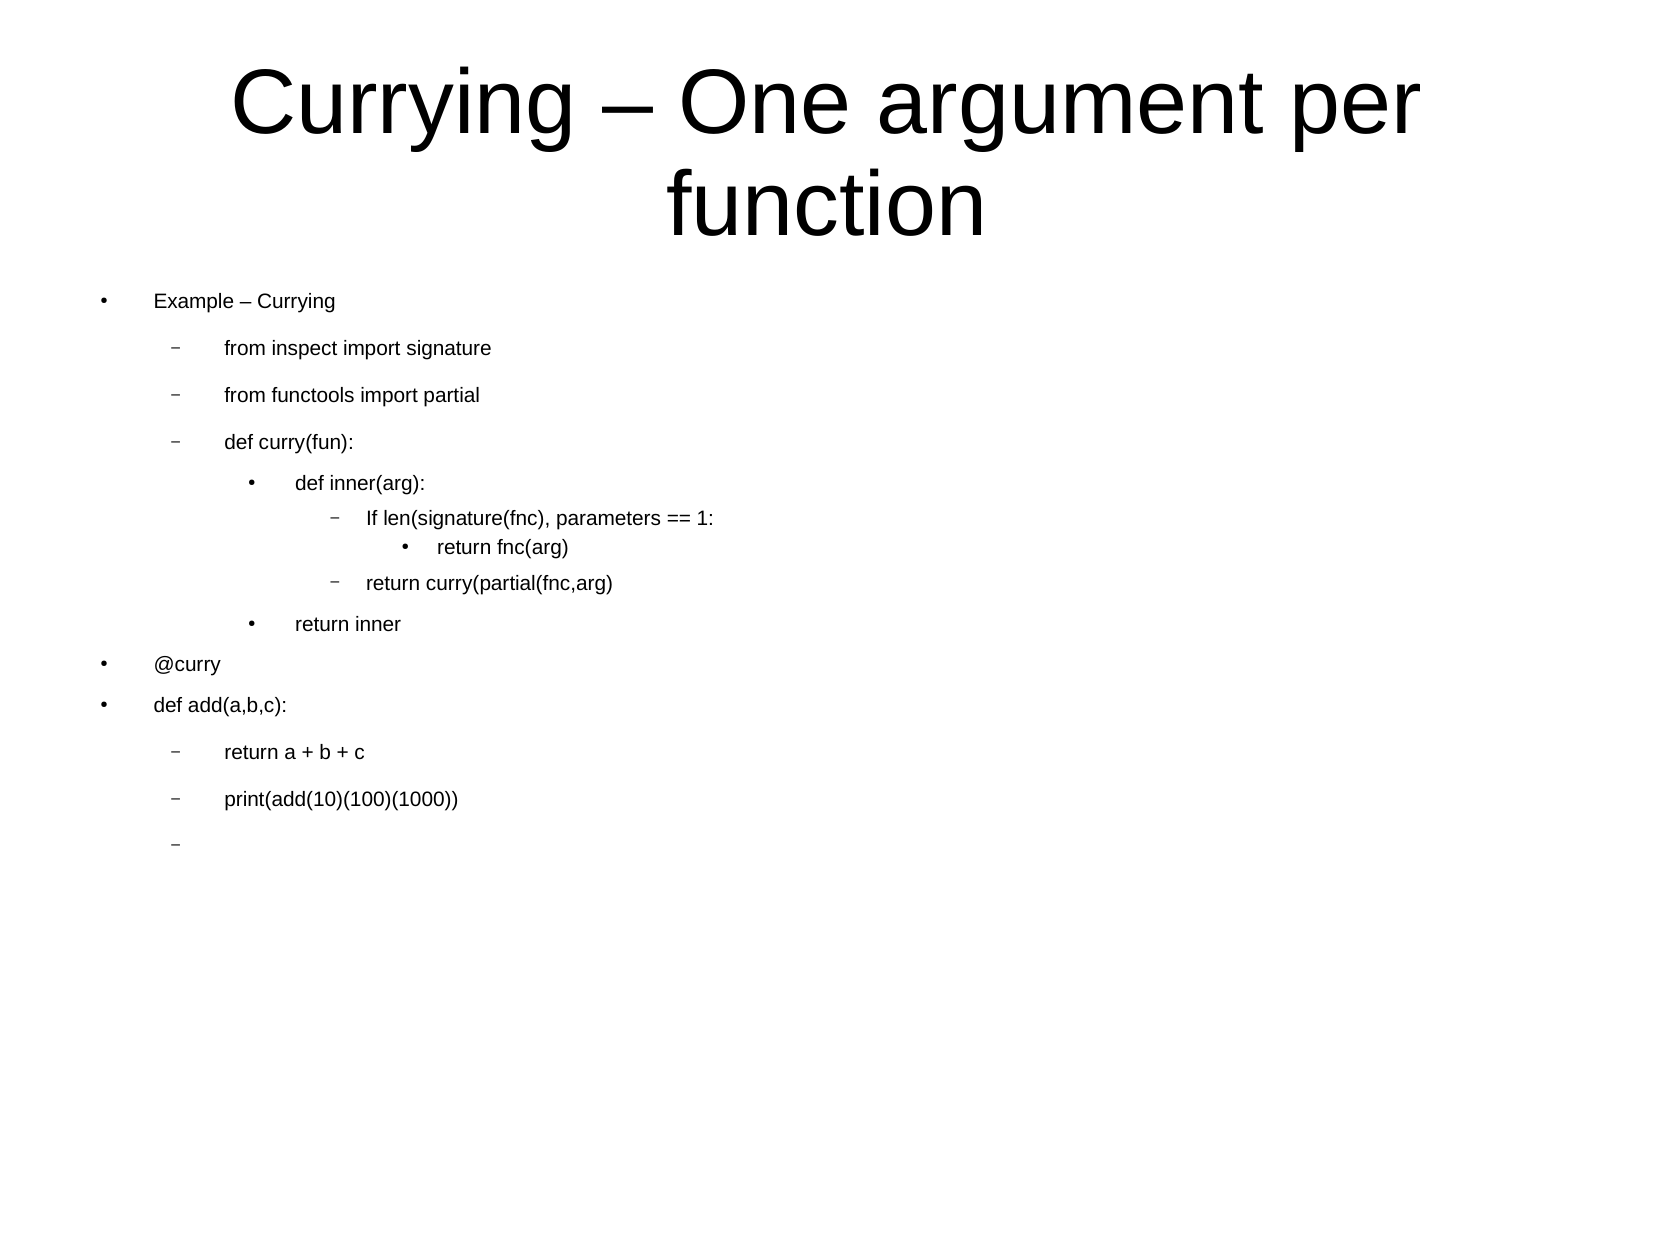

# Currying – One argument per function
Example – Currying
from inspect import signature
from functools import partial
def curry(fun):
def inner(arg):
If len(signature(fnc), parameters == 1:
return fnc(arg)
return curry(partial(fnc,arg)
return inner
@curry
def add(a,b,c):
return a + b + c
print(add(10)(100)(1000))